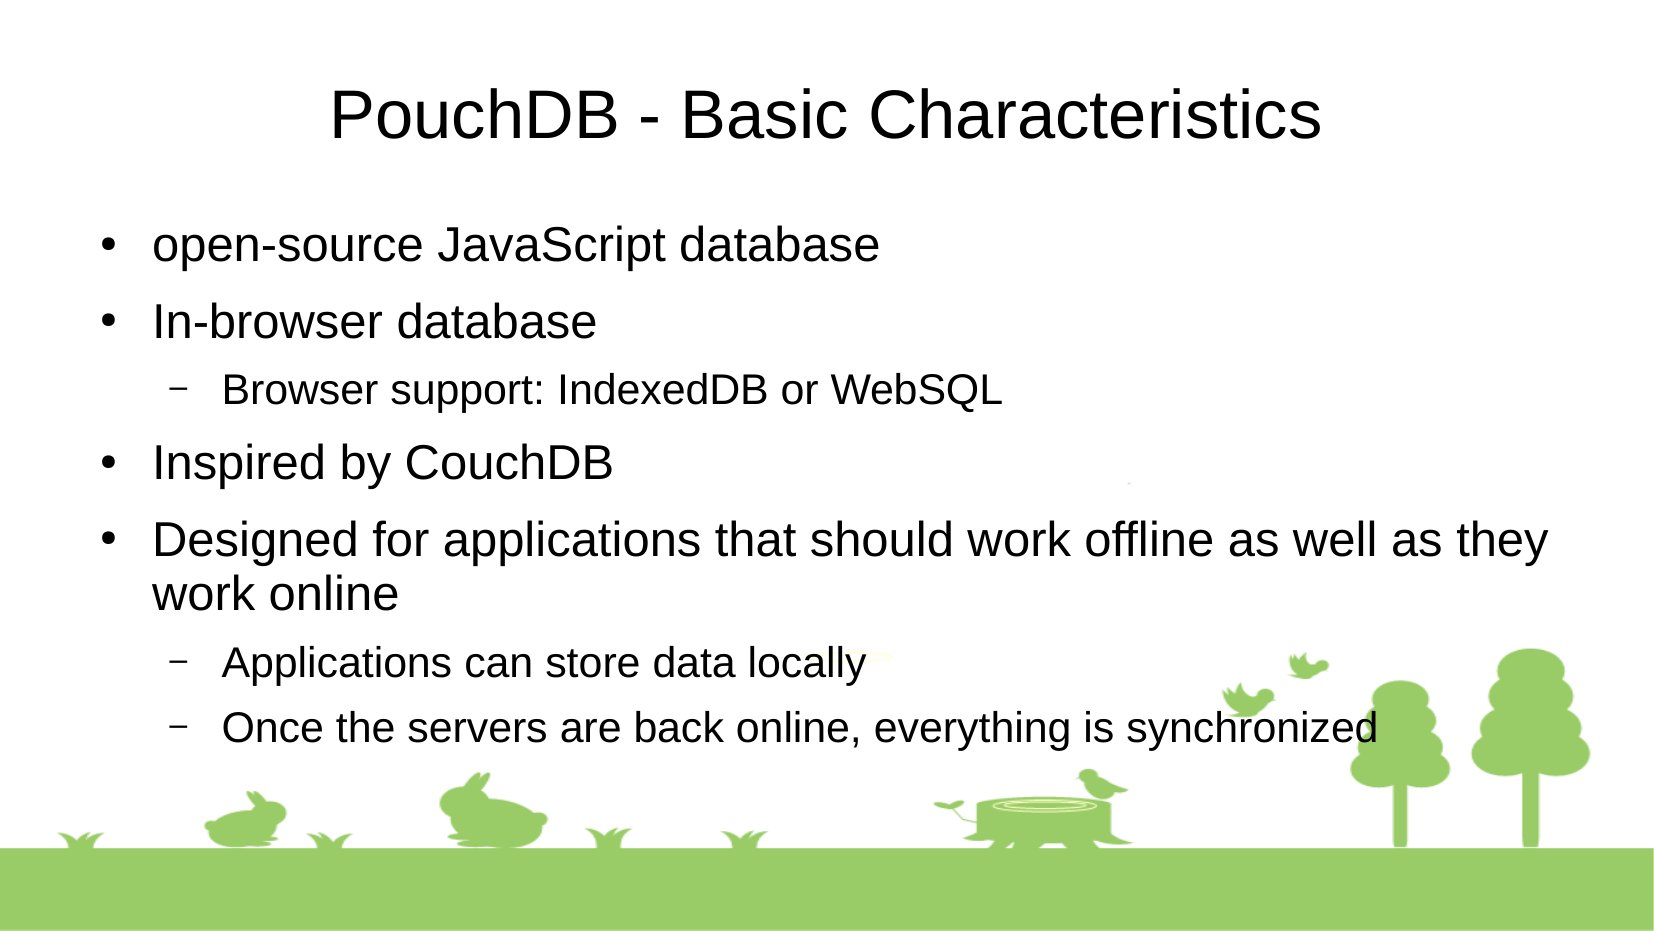

# PouchDB - Basic Characteristics
open-source JavaScript database
In-browser database
Browser support: IndexedDB or WebSQL
Inspired by CouchDB
Designed for applications that should work offline as well as they work online
Applications can store data locally
Once the servers are back online, everything is synchronized